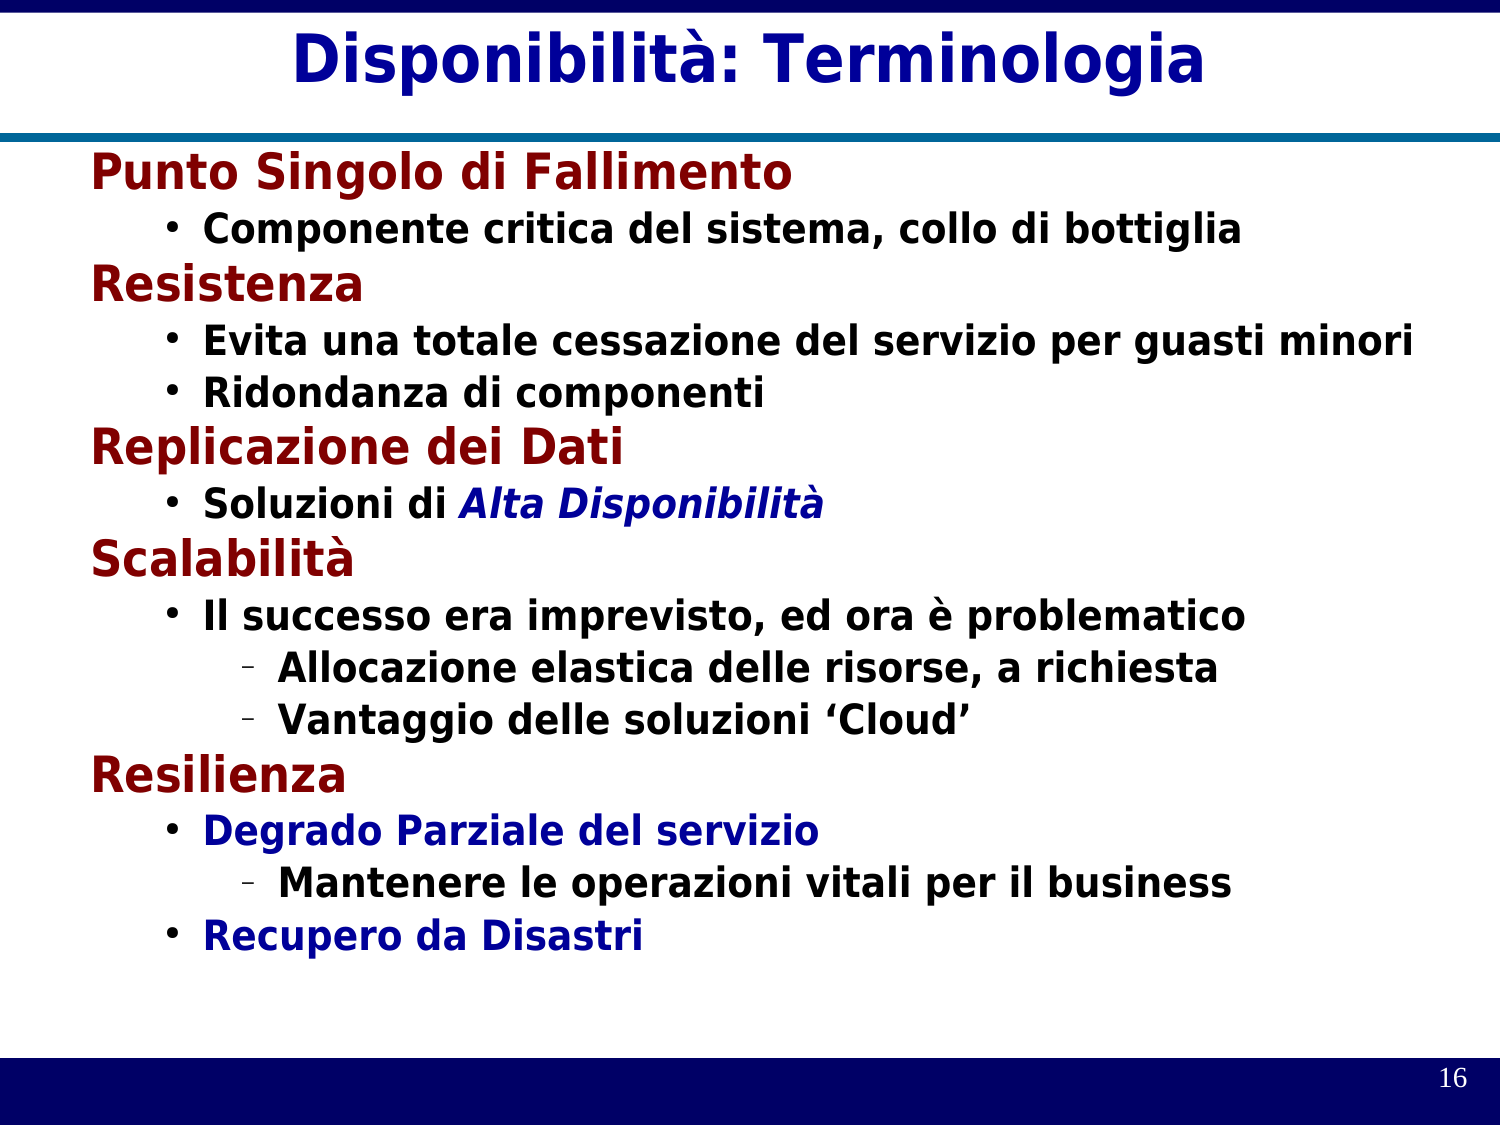

# Disponibilità: Terminologia
Punto Singolo di Fallimento
Componente critica del sistema, collo di bottiglia
Resistenza
Evita una totale cessazione del servizio per guasti minori
Ridondanza di componenti
Replicazione dei Dati
Soluzioni di Alta Disponibilità
Scalabilità
Il successo era imprevisto, ed ora è problematico
Allocazione elastica delle risorse, a richiesta
Vantaggio delle soluzioni ‘Cloud’
Resilienza
Degrado Parziale del servizio
Mantenere le operazioni vitali per il business
Recupero da Disastri